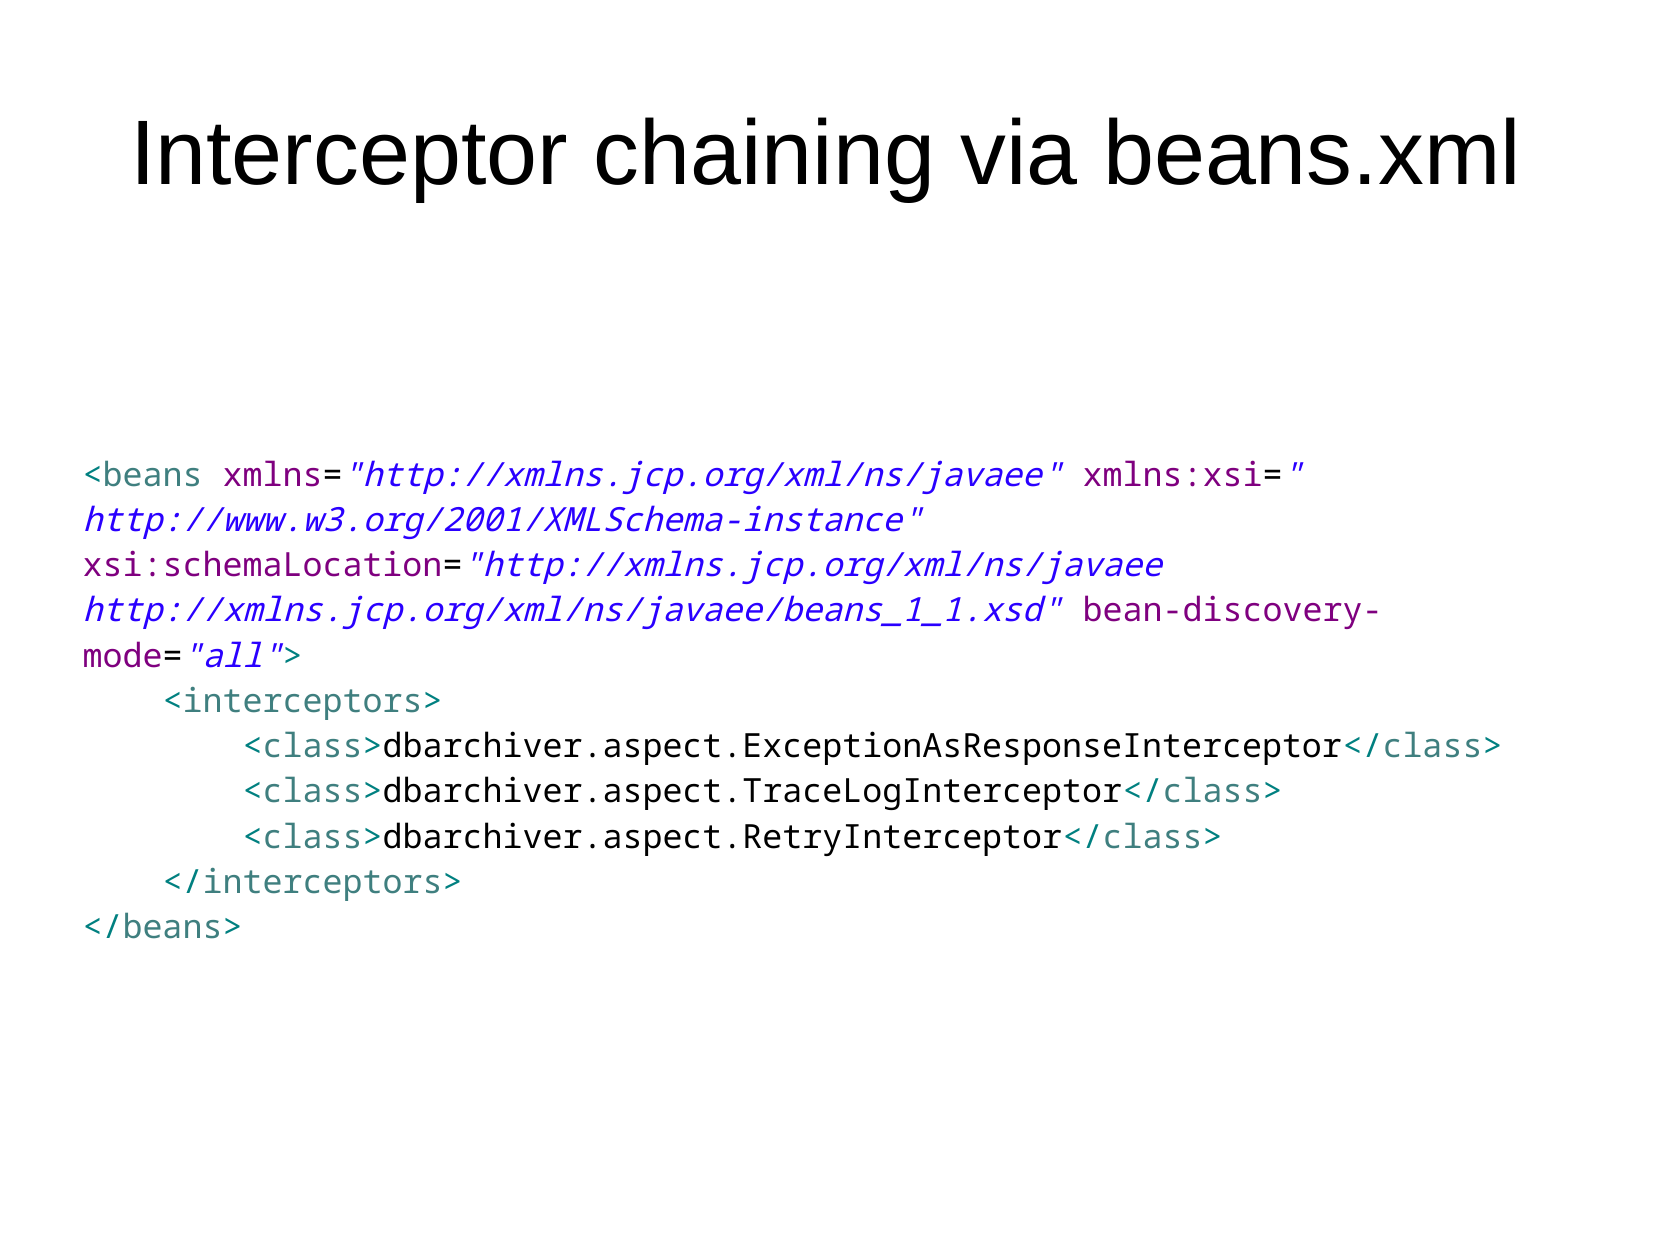

# Interceptor chaining via beans.xml
<beans xmlns="http://xmlns.jcp.org/xml/ns/javaee" xmlns:xsi="http://www.w3.org/2001/XMLSchema-instance" xsi:schemaLocation="http://xmlns.jcp.org/xml/ns/javaee http://xmlns.jcp.org/xml/ns/javaee/beans_1_1.xsd" bean-discovery-mode="all">
 <interceptors>
 <class>dbarchiver.aspect.ExceptionAsResponseInterceptor</class>
 <class>dbarchiver.aspect.TraceLogInterceptor</class>
 <class>dbarchiver.aspect.RetryInterceptor</class>
 </interceptors>
</beans>